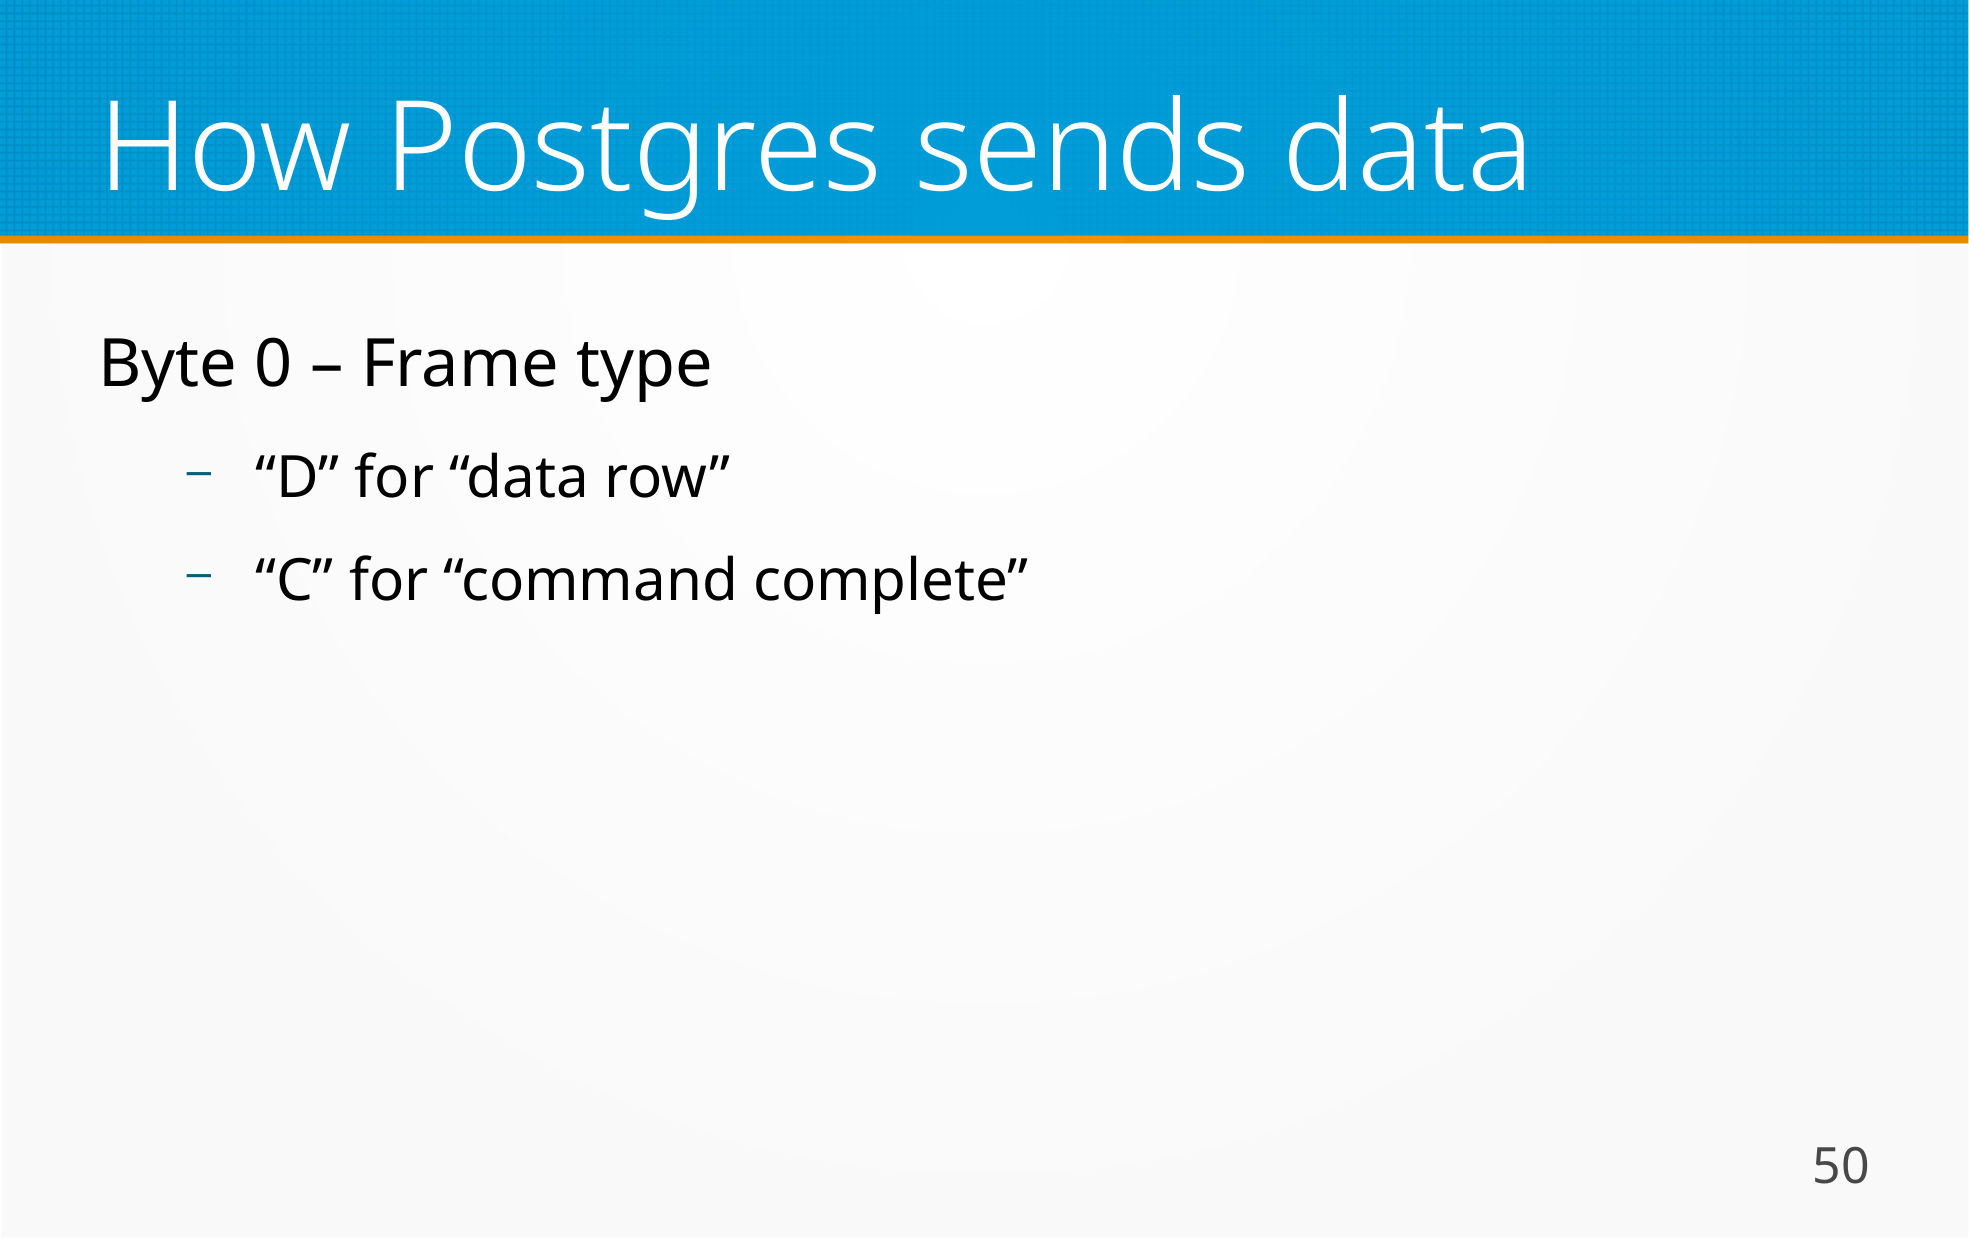

# How Postgres sends data
Byte 0 – Frame type
 “D” for “data row”
 “C” for “command complete”
50